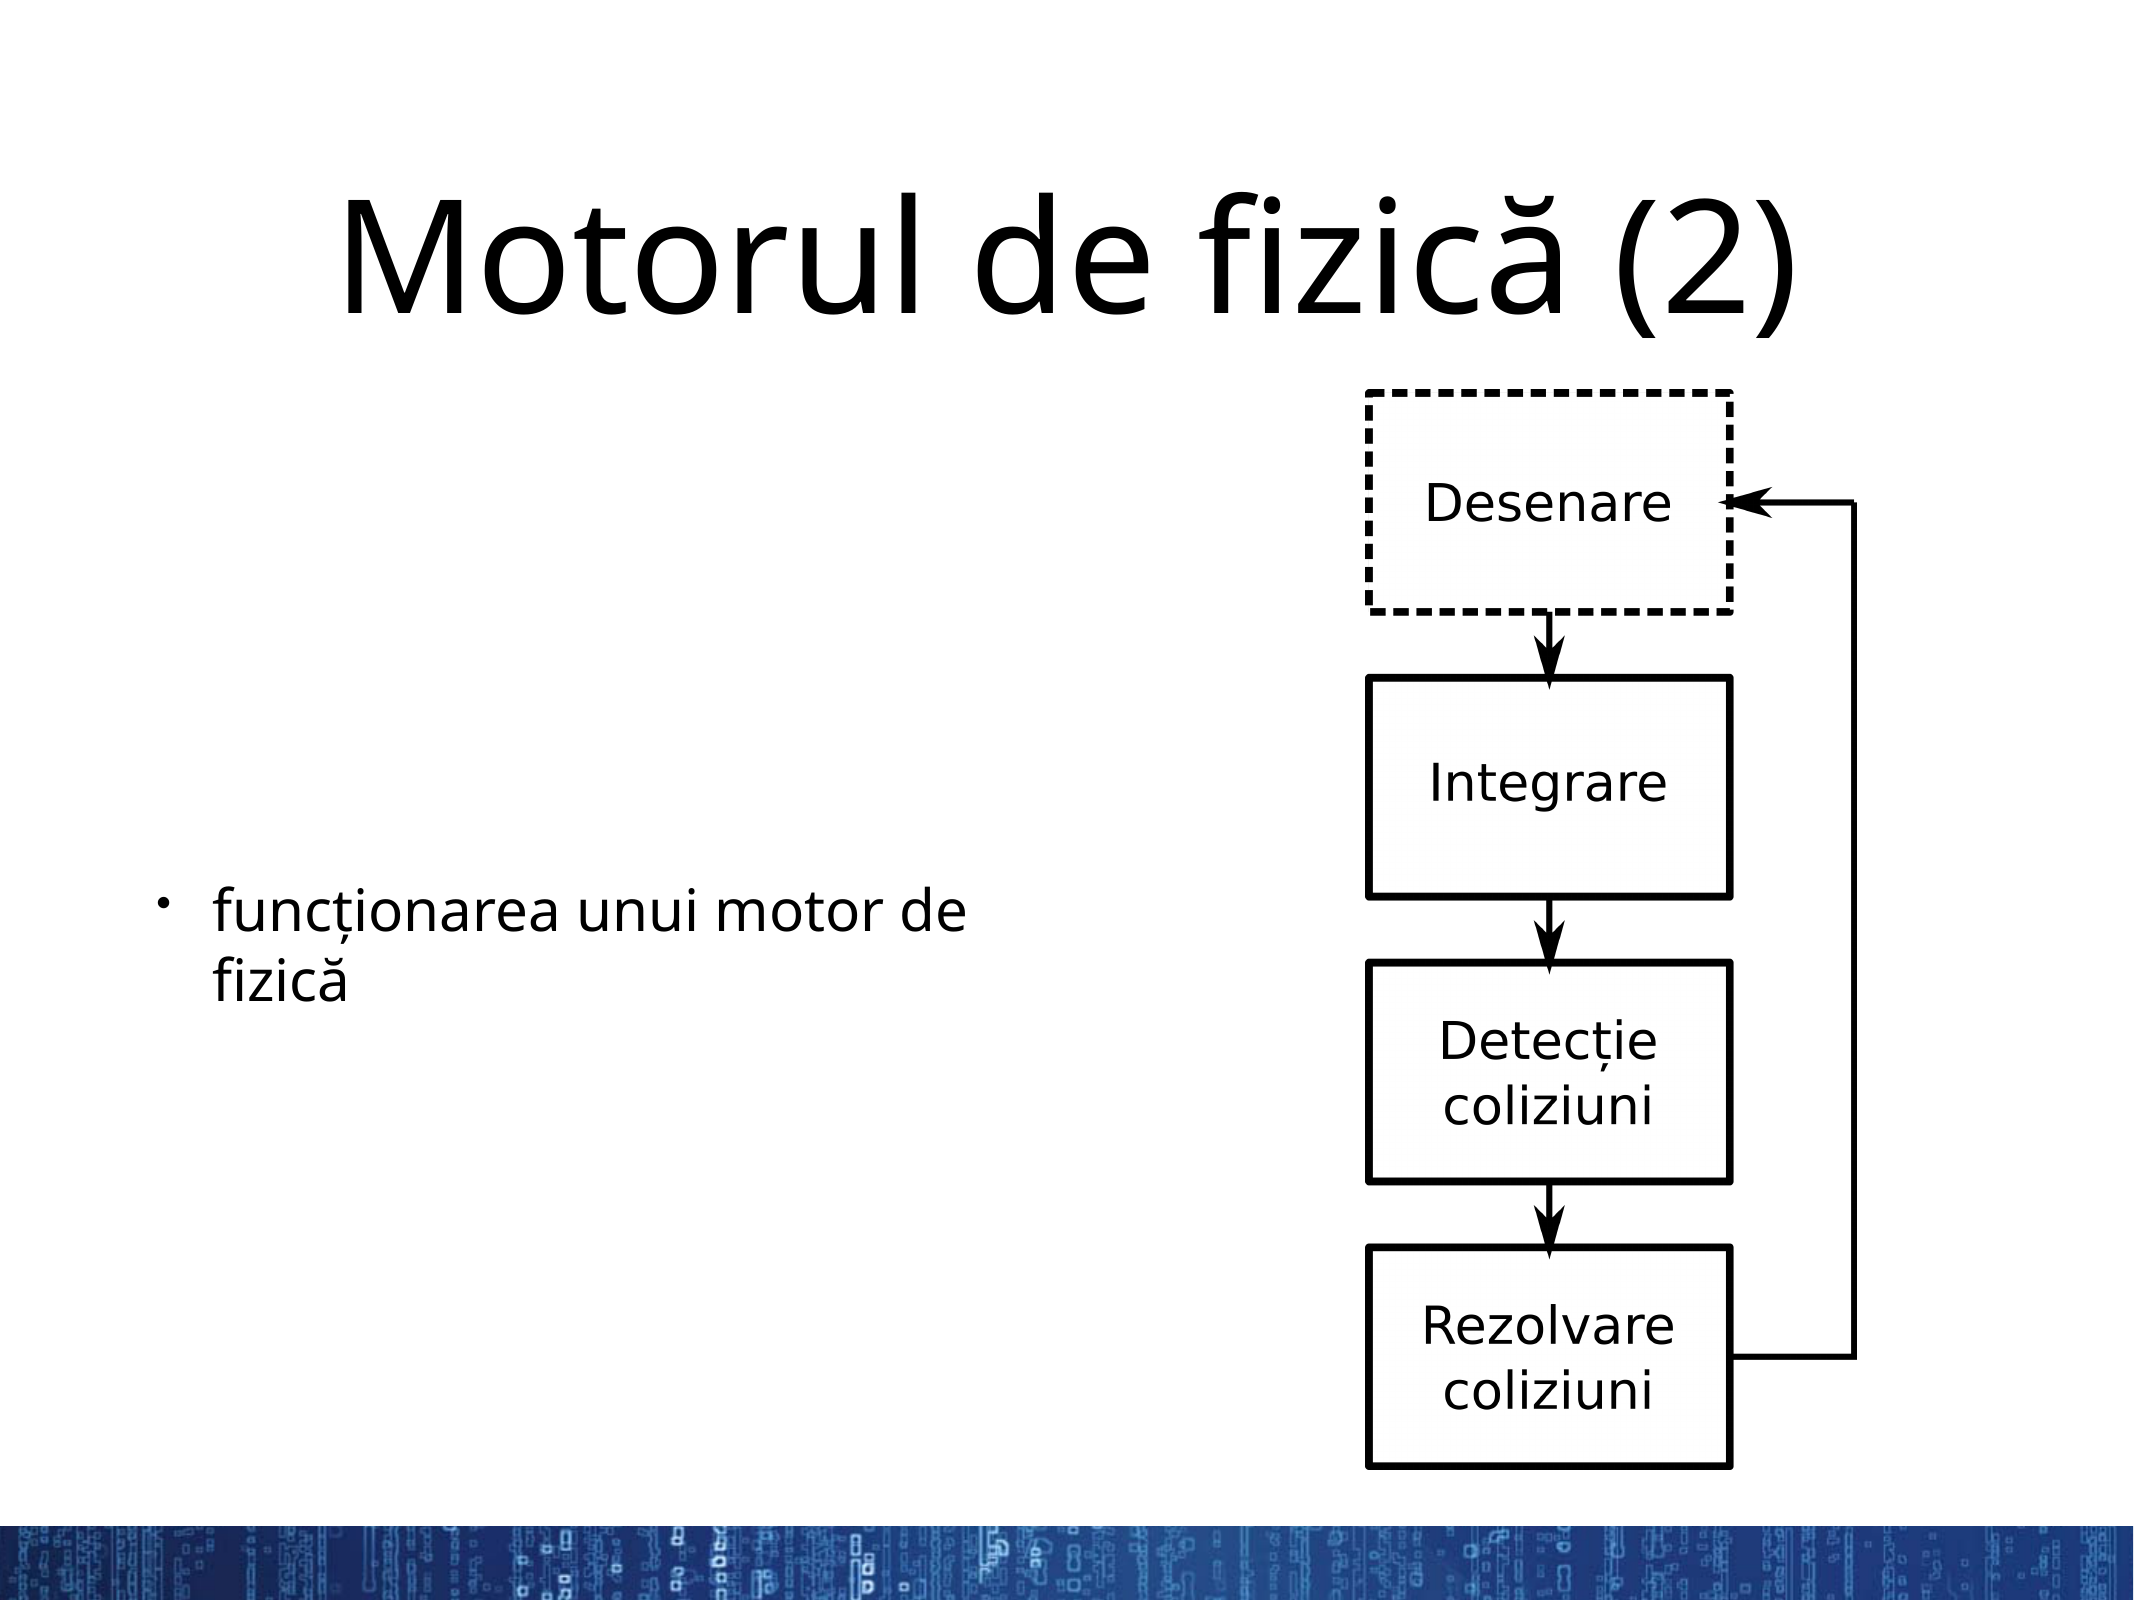

# Motorul de fizică (2)
funcționarea unui motor de fizică